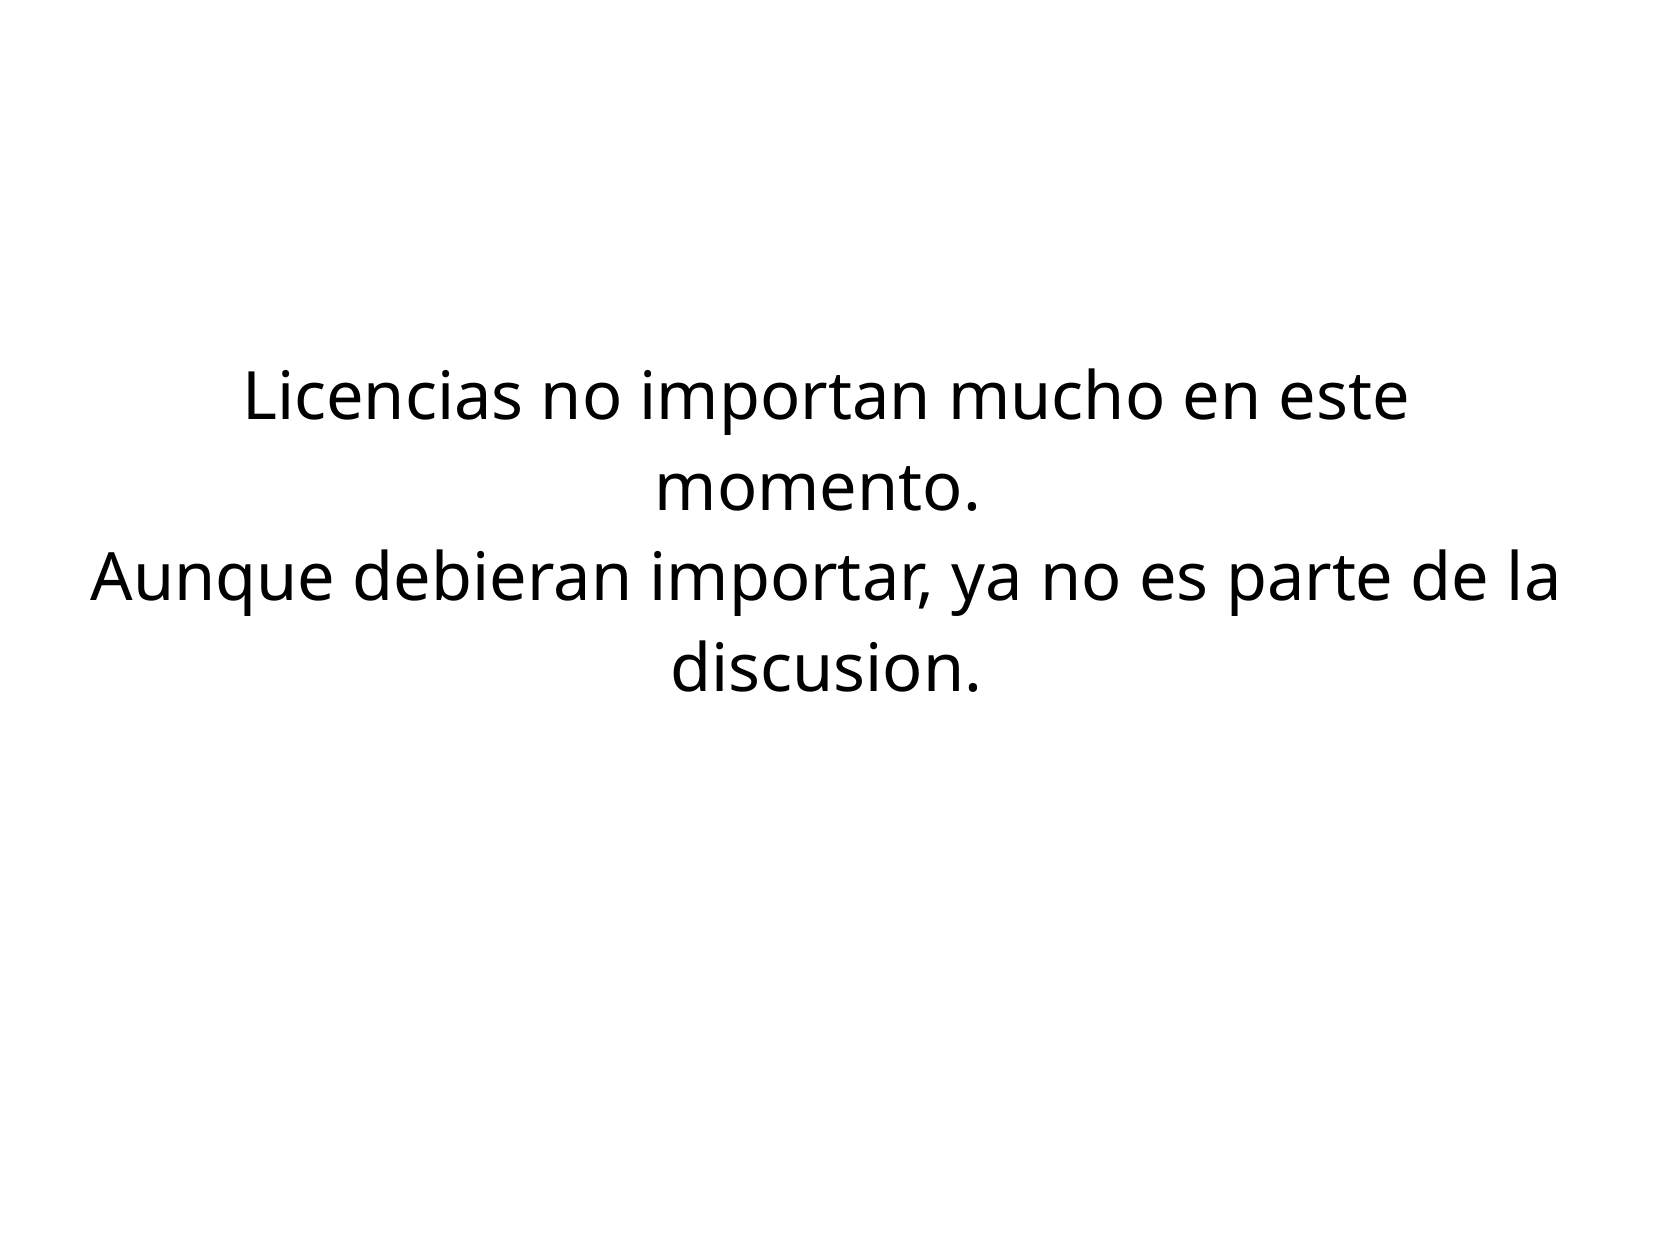

# Licencias no importan mucho en este momento.
Aunque debieran importar, ya no es parte de la discusion.